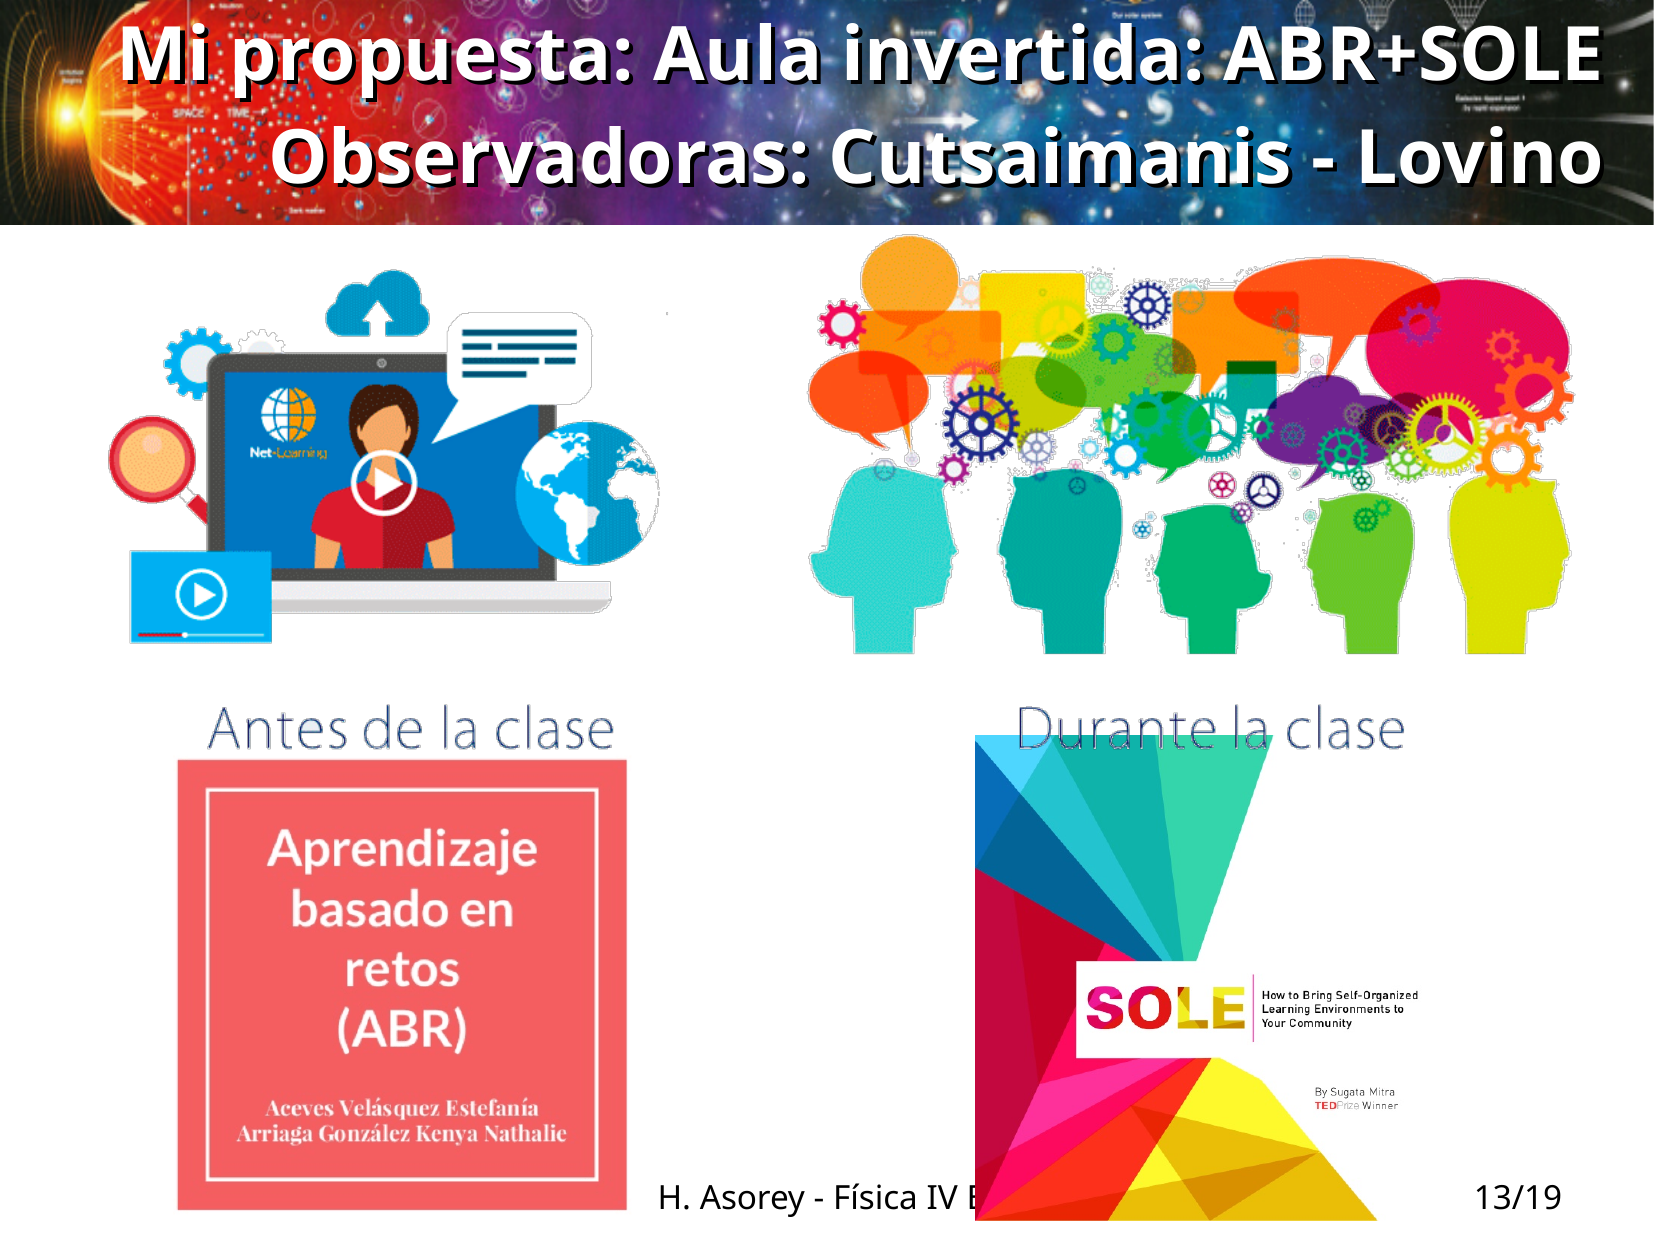

# Mi propuesta: Aula invertida: ABR+SOLE Observadoras: Cutsaimanis - Lovino
H. Asorey - Física IV B
13